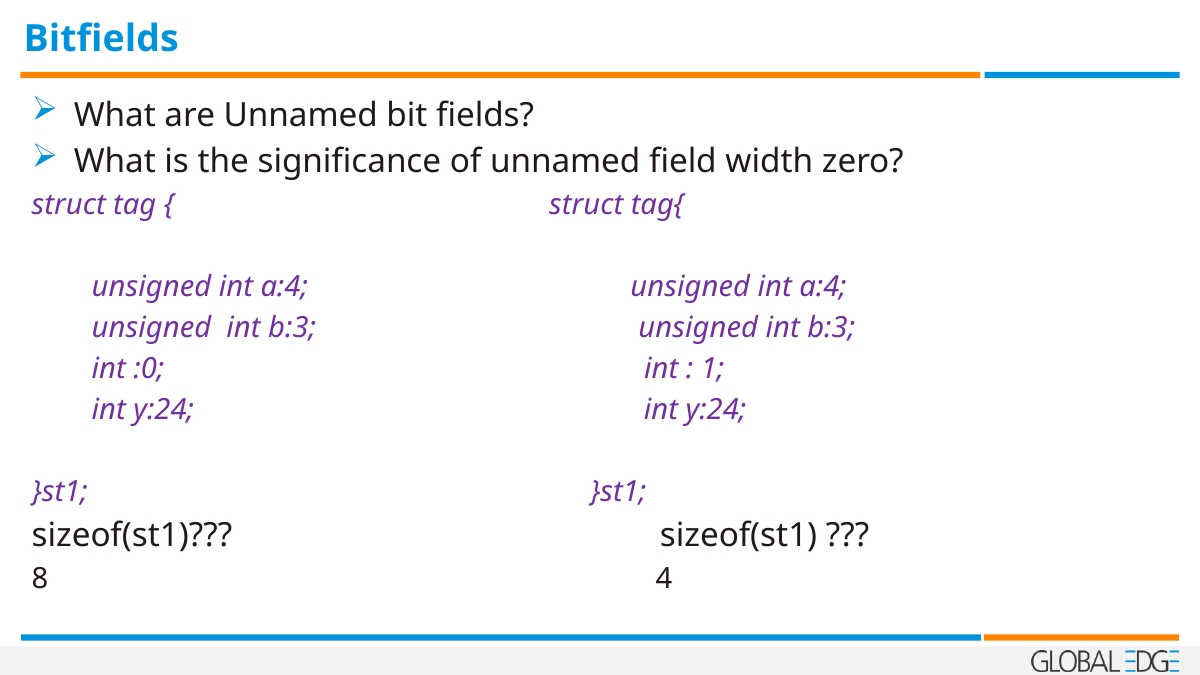

Bitfields
# What are Unnamed bit fields?
What is the significance of unnamed field width zero?
struct tag { struct tag{
 unsigned int a:4; unsigned int a:4;
 unsigned int b:3; unsigned int b:3;
 int :0; int : 1;
 int y:24; int y:24;
}st1; }st1;
sizeof(st1)??? sizeof(st1) ???
8 4